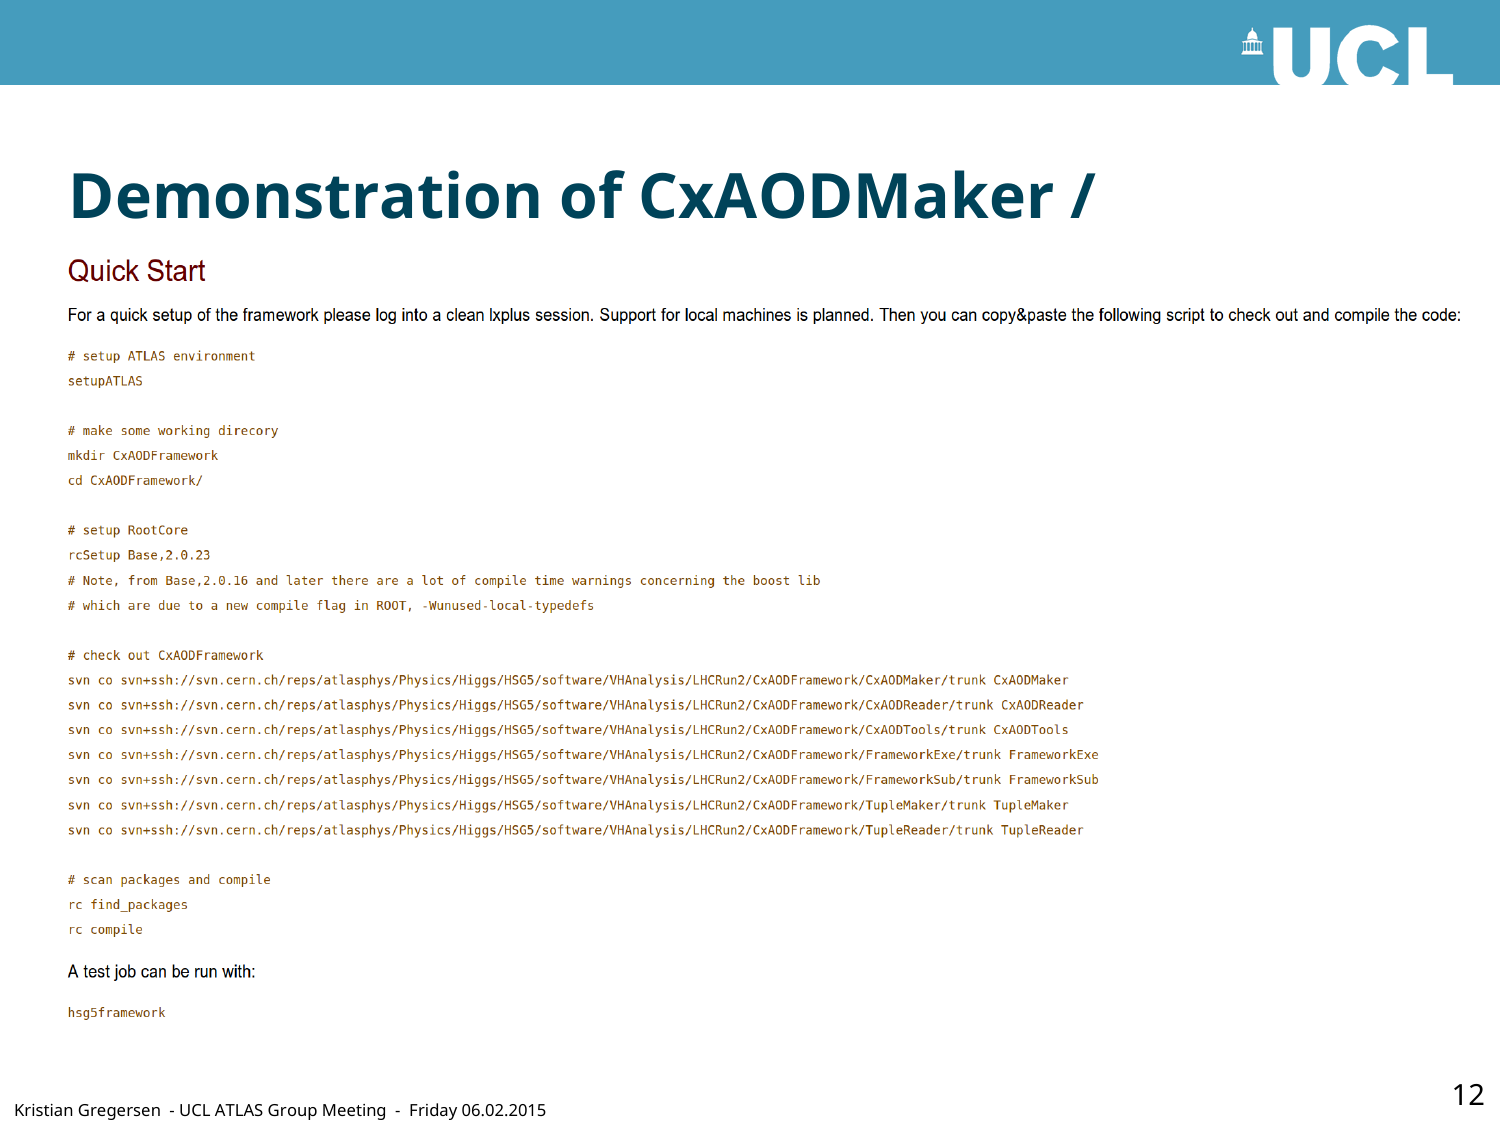

# Demonstration of CxAODMaker / TupleMaker
12